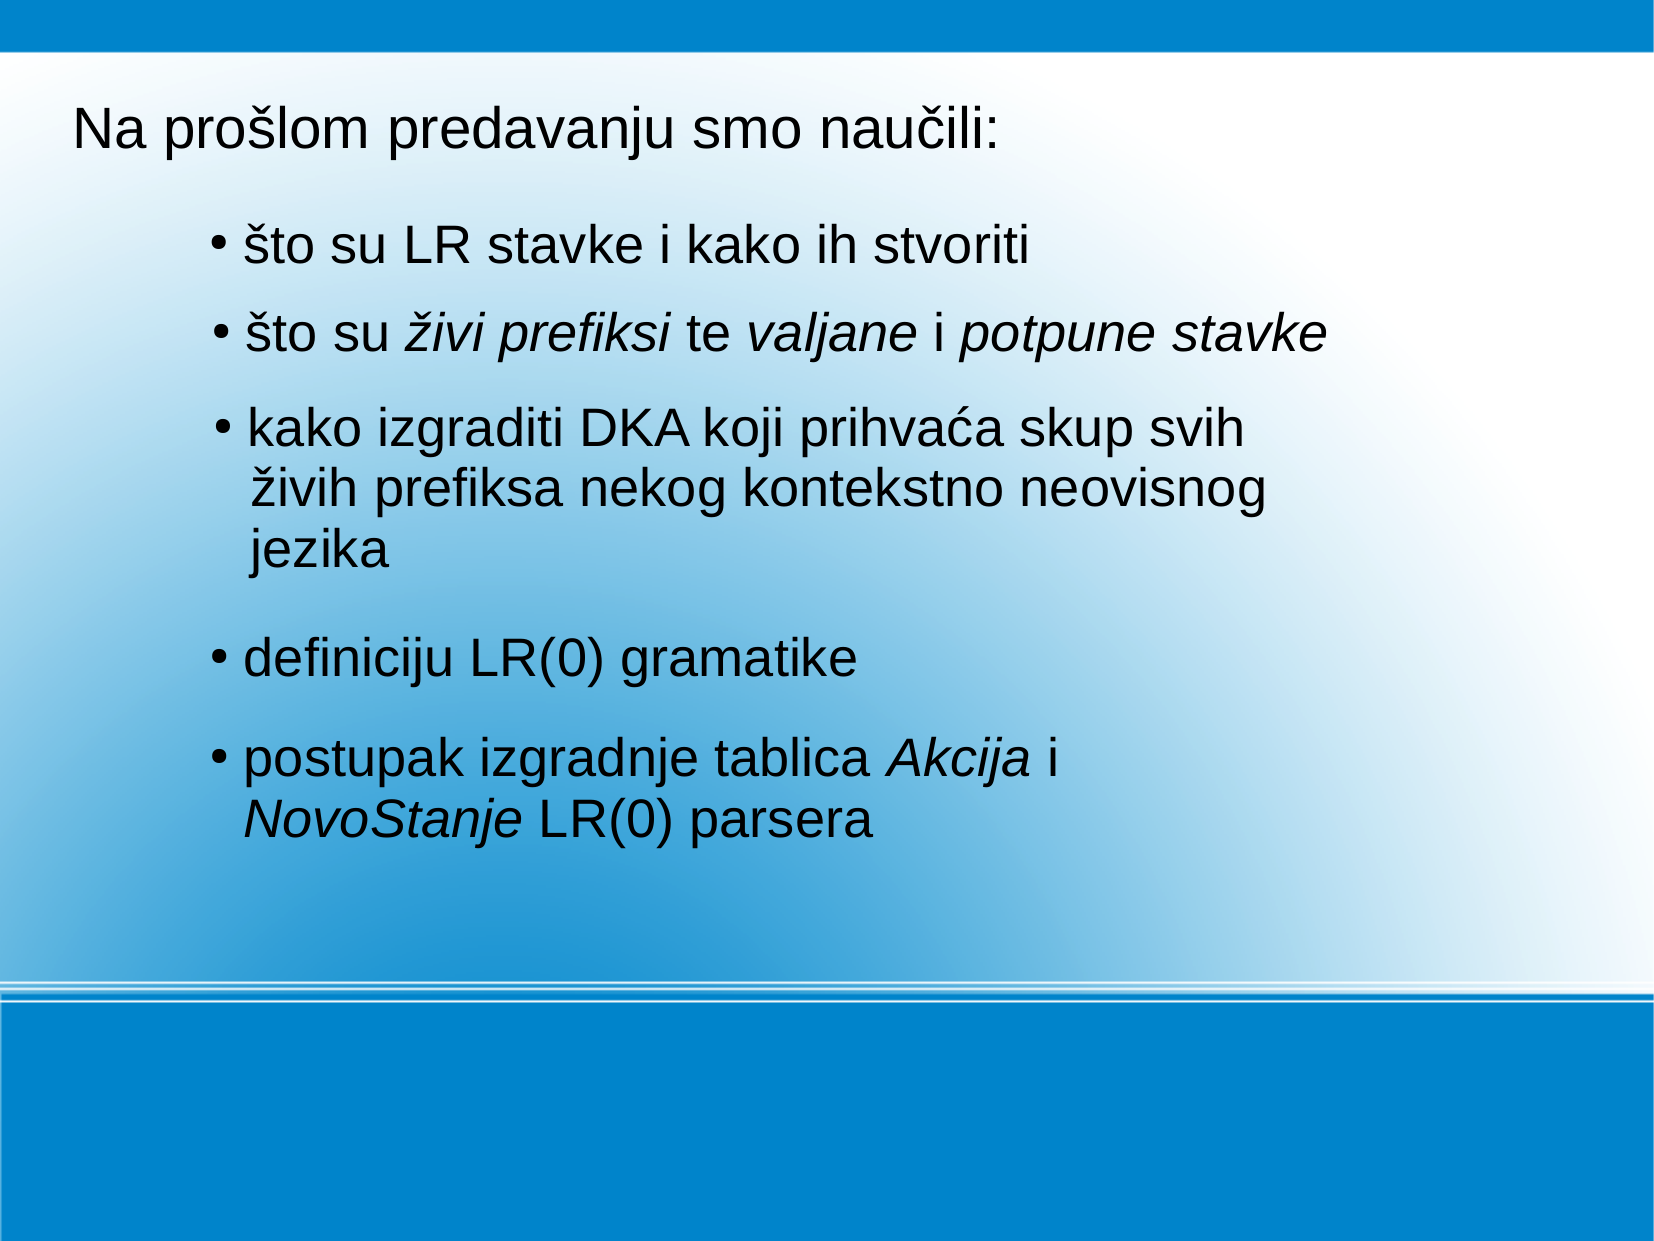

Na prošlom predavanju smo naučili:
 što su LR stavke i kako ih stvoriti
 što su živi prefiksi te valjane i potpune stavke
 kako izgraditi DKA koji prihvaća skup svih
	živih prefiksa nekog kontekstno neovisnog
	jezika
 definiciju LR(0) gramatike
 postupak izgradnje tablica Akcija i
	NovoStanje LR(0) parsera